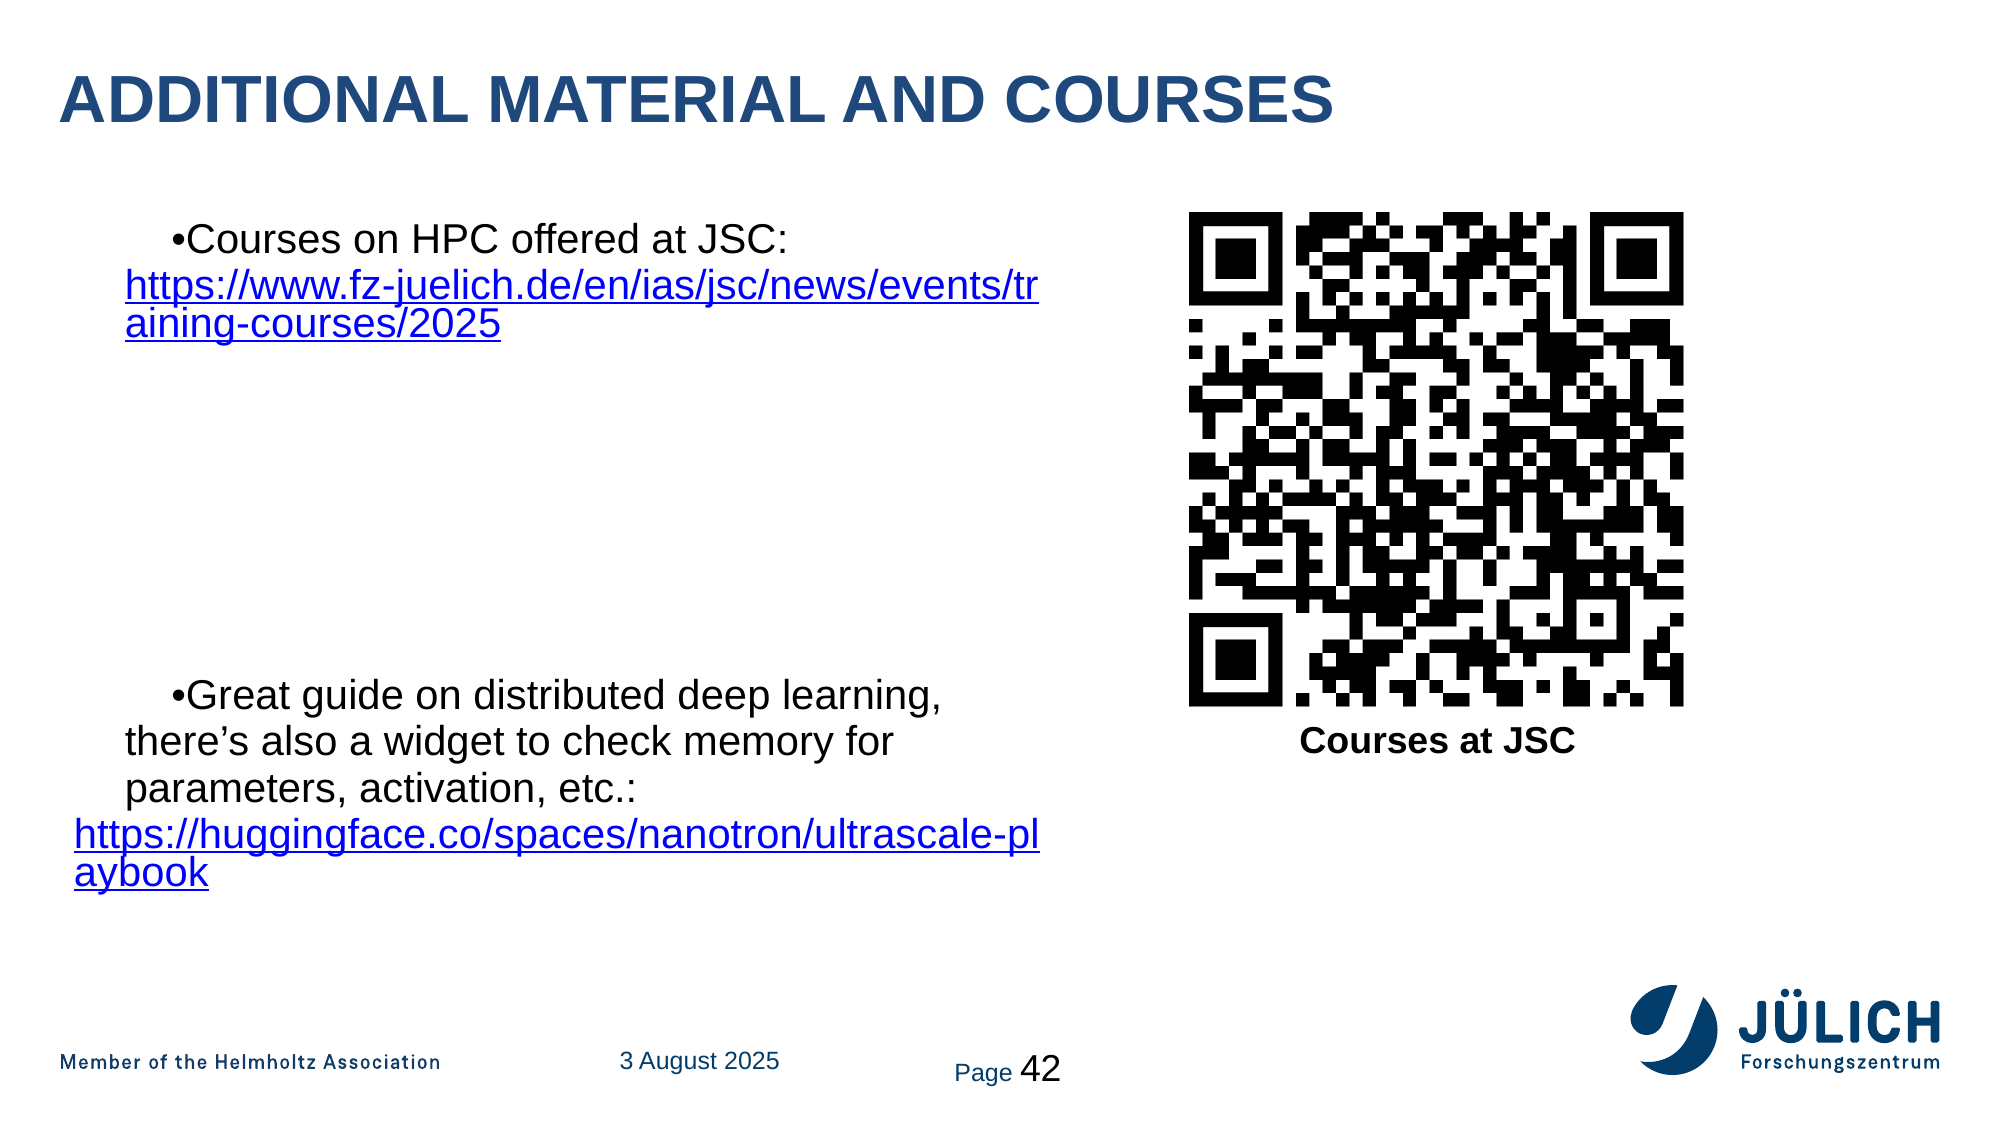

# Additional Material and courses
Courses on HPC offered at JSC: https://www.fz-juelich.de/en/ias/jsc/news/events/training-courses/2025
Great guide on distributed deep learning, there’s also a widget to check memory for parameters, activation, etc.:
https://huggingface.co/spaces/nanotron/ultrascale-playbook
Courses at JSC
3 August 2025
Page